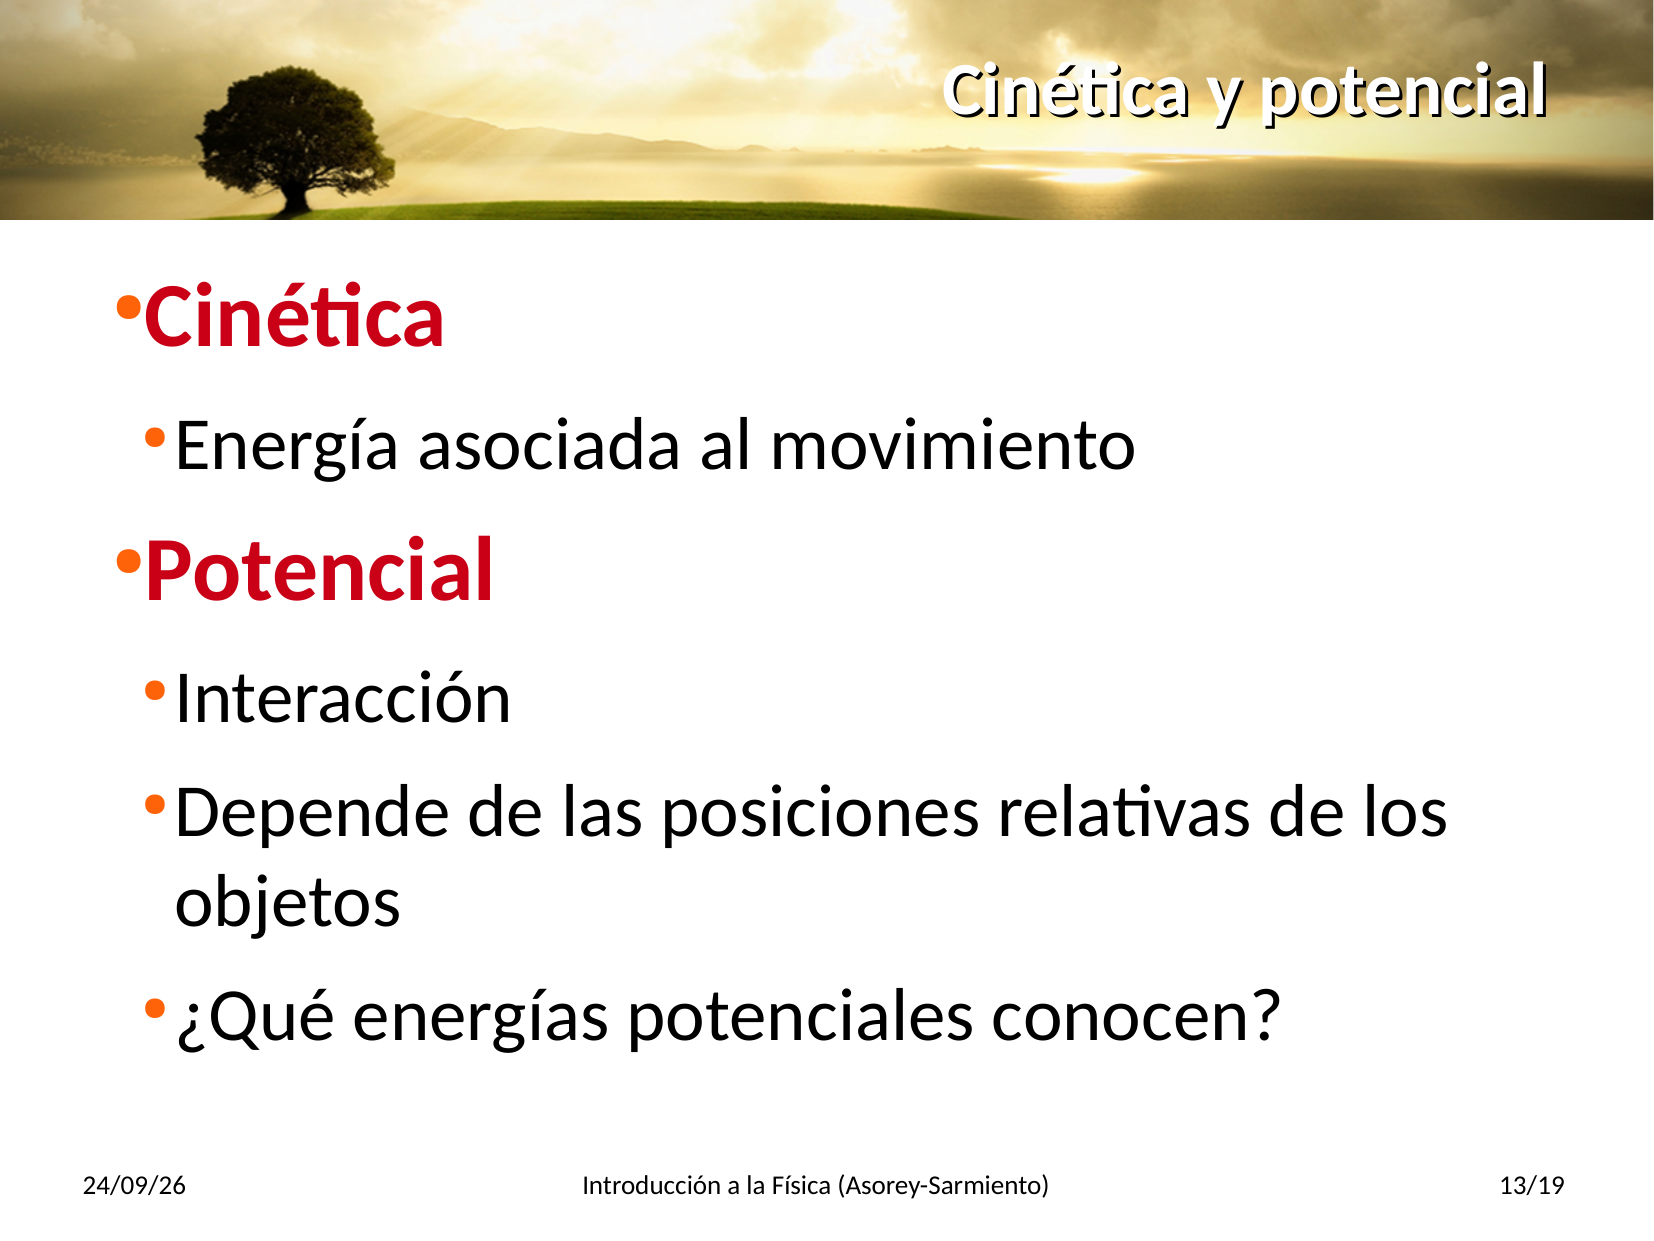

# Cinética y potencial
Cinética
Energía asociada al movimiento
Potencial
Interacción
Depende de las posiciones relativas de los objetos
¿Qué energías potenciales conocen?
Introducción a la Física (Asorey-Sarmiento)
13